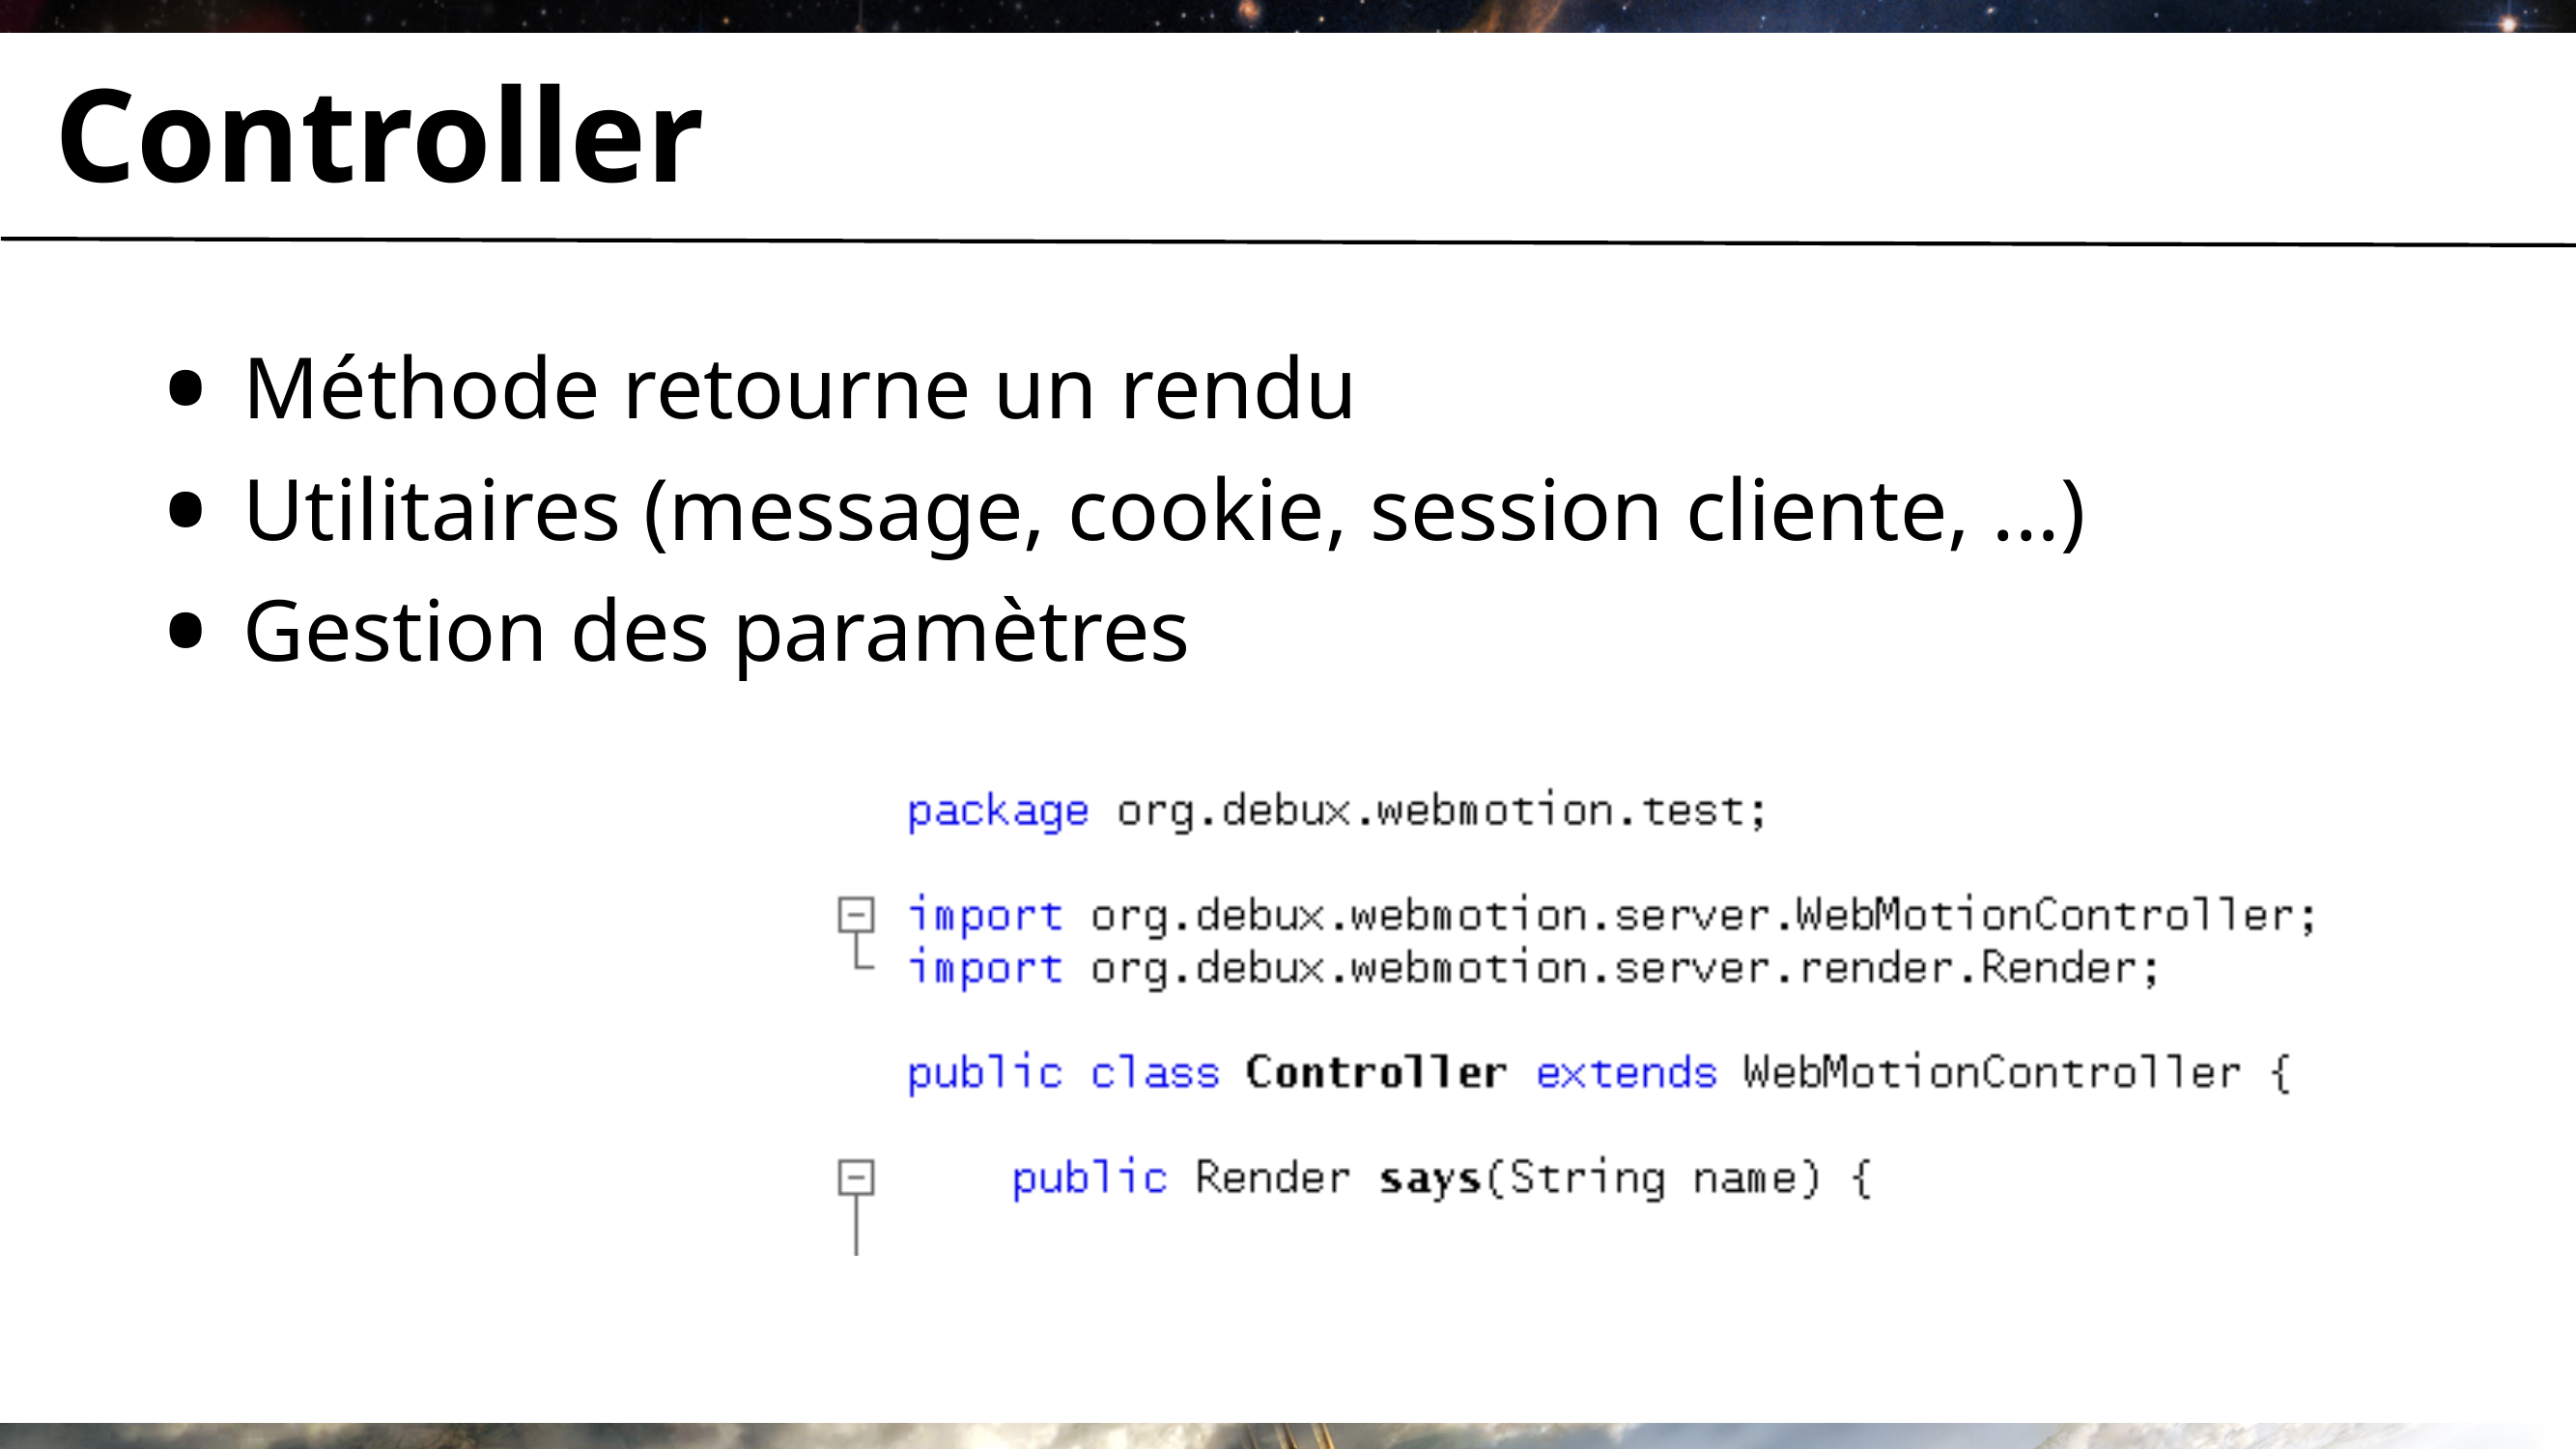

# Controller
Méthode retourne un rendu
Utilitaires (message, cookie, session cliente, ...)
Gestion des paramètres
Syntaxe simple et lisible